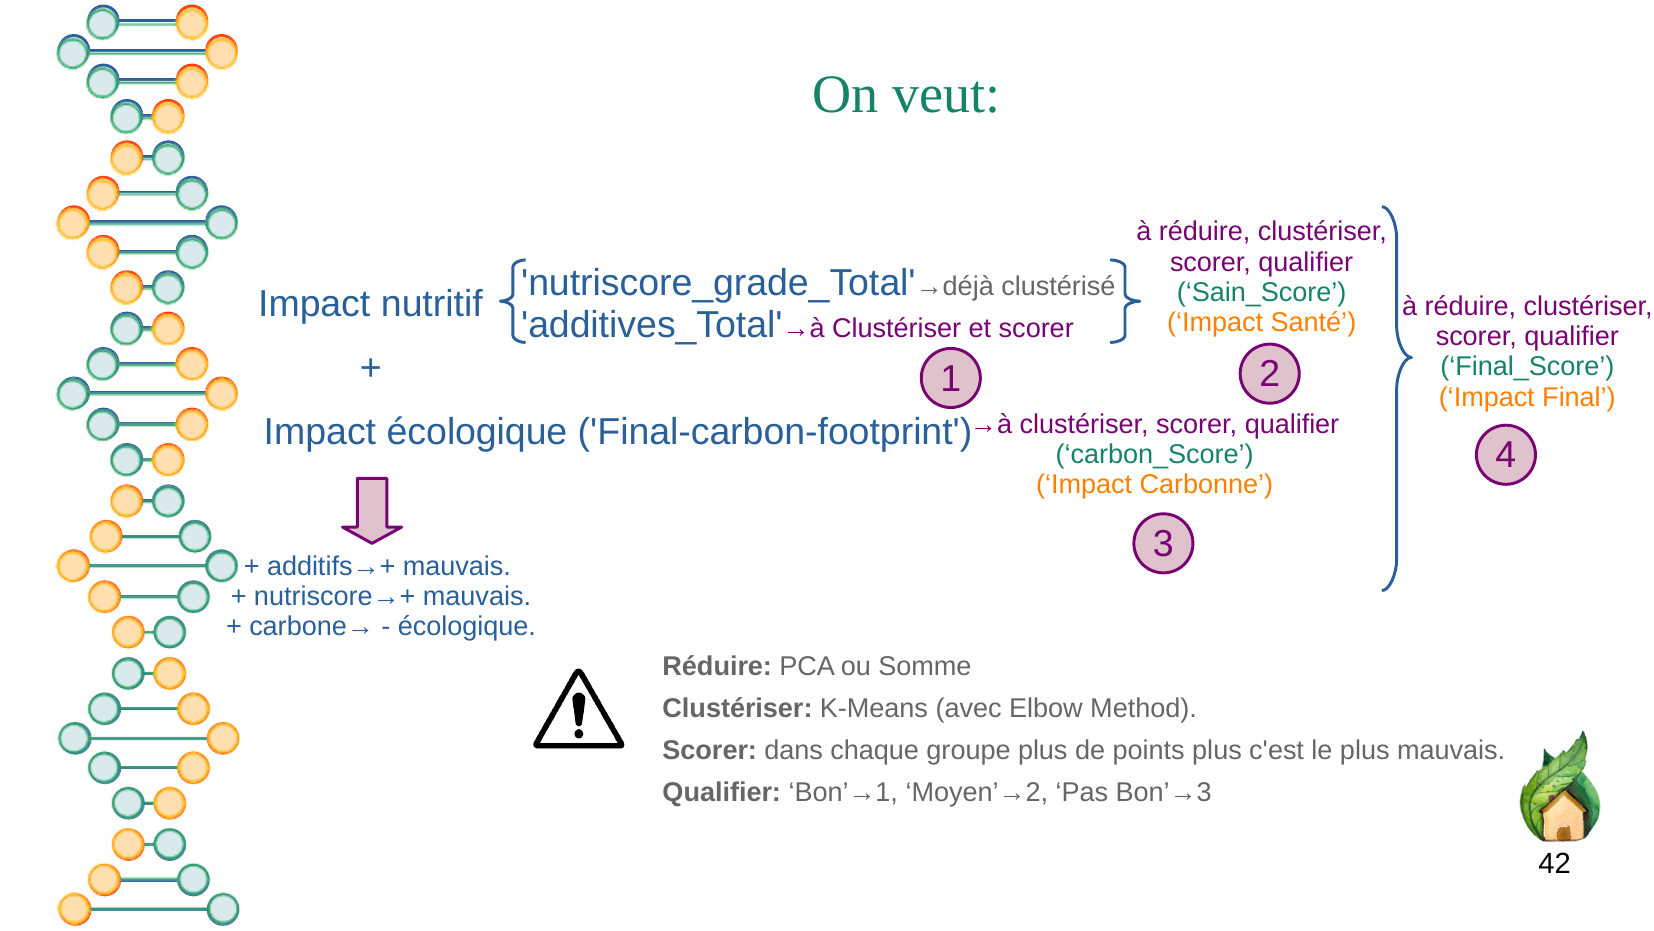

On veut:
à réduire, clustériser,
scorer, qualifier
(‘Sain_Score’)
(‘Impact Santé’)
# Impact nutritif
+
Impact écologique ('Final-carbon-footprint')
'nutriscore_grade_Total'→déjà clustérisé
'additives_Total'→à Clustériser et scorer
à réduire, clustériser,
scorer, qualifier
(‘Final_Score’)
(‘Impact Final’)
2
1
→à clustériser, scorer, qualifier
(‘carbon_Score’)
(‘Impact Carbonne’)
4
3
+ additifs→+ mauvais.
+ nutriscore→+ mauvais.
+ carbone→ - écologique.
Réduire: PCA ou Somme
Clustériser: K-Means (avec Elbow Method).
Scorer: dans chaque groupe plus de points plus c'est le plus mauvais.
Qualifier: ‘Bon’→1, ‘Moyen’→2, ‘Pas Bon’→3
42